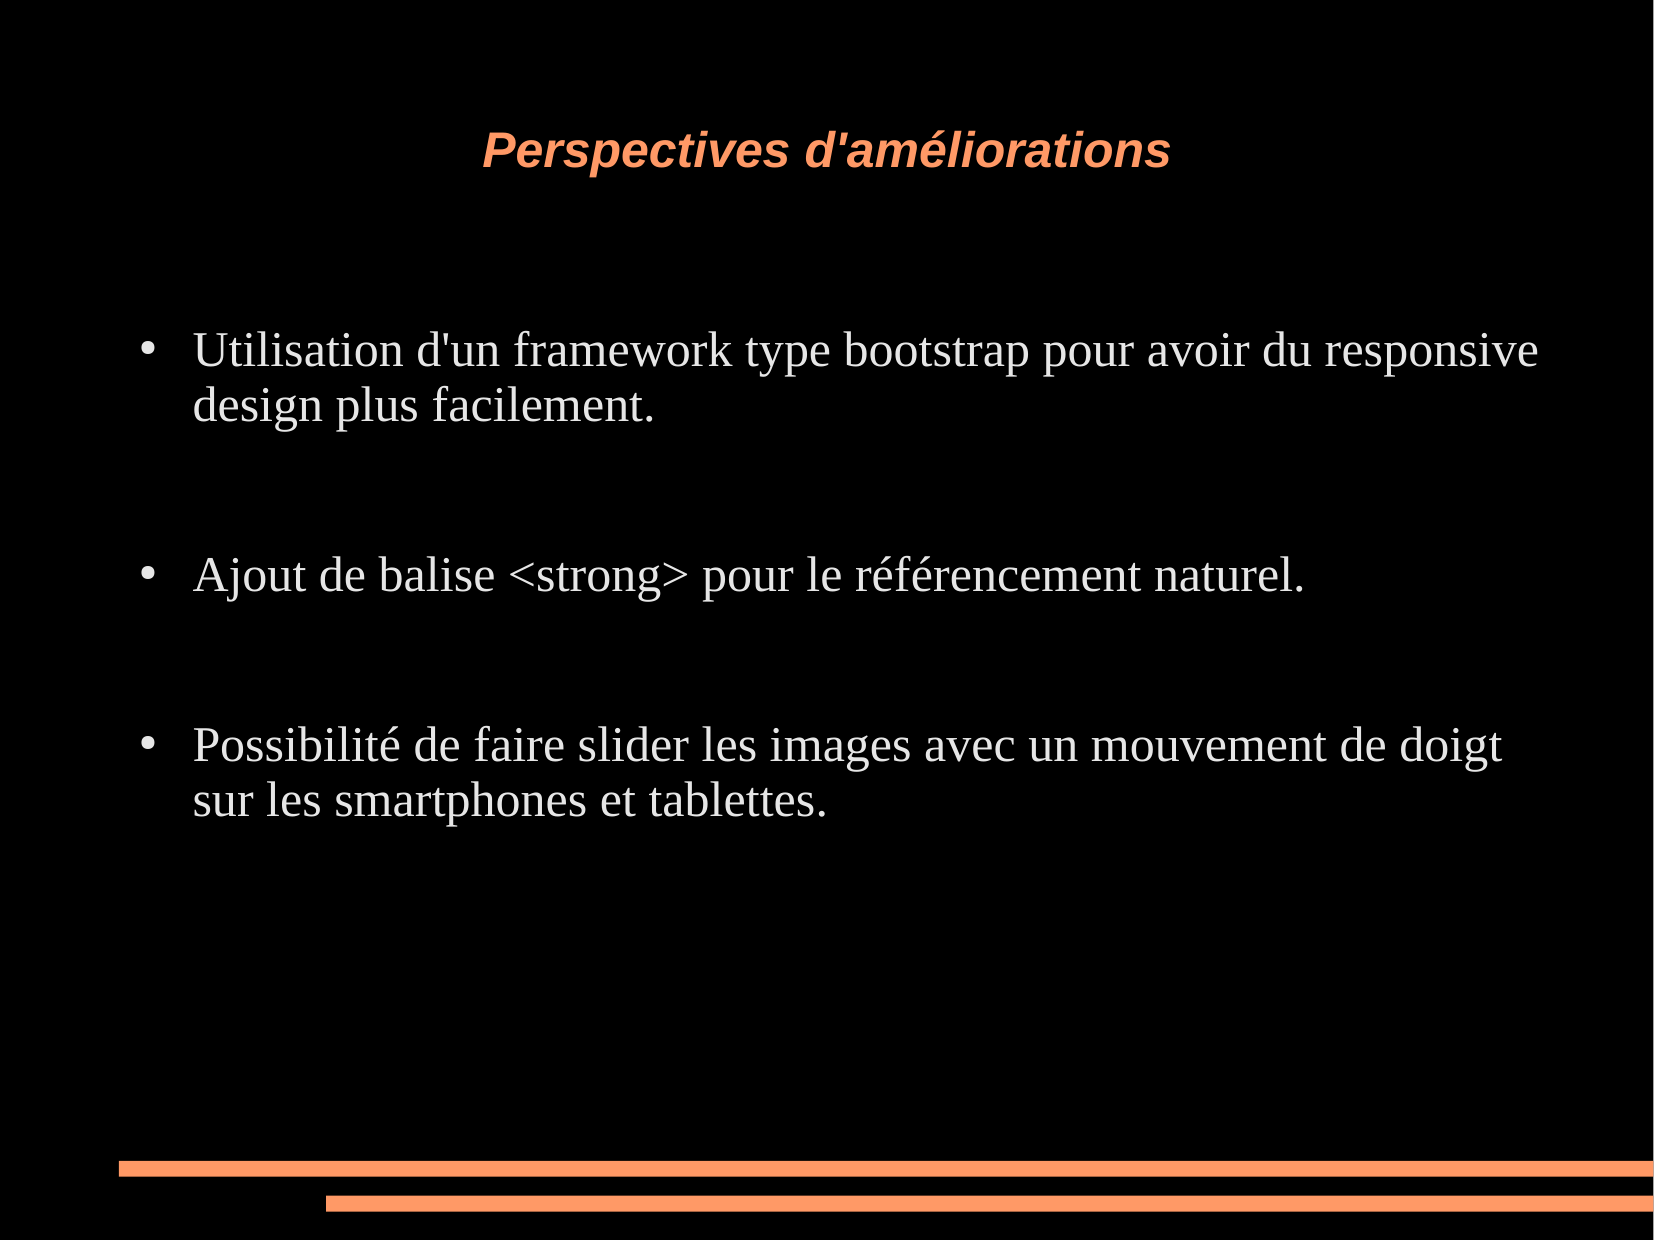

# Perspectives d'améliorations
Utilisation d'un framework type bootstrap pour avoir du responsive design plus facilement.
Ajout de balise <strong> pour le référencement naturel.
Possibilité de faire slider les images avec un mouvement de doigt sur les smartphones et tablettes.